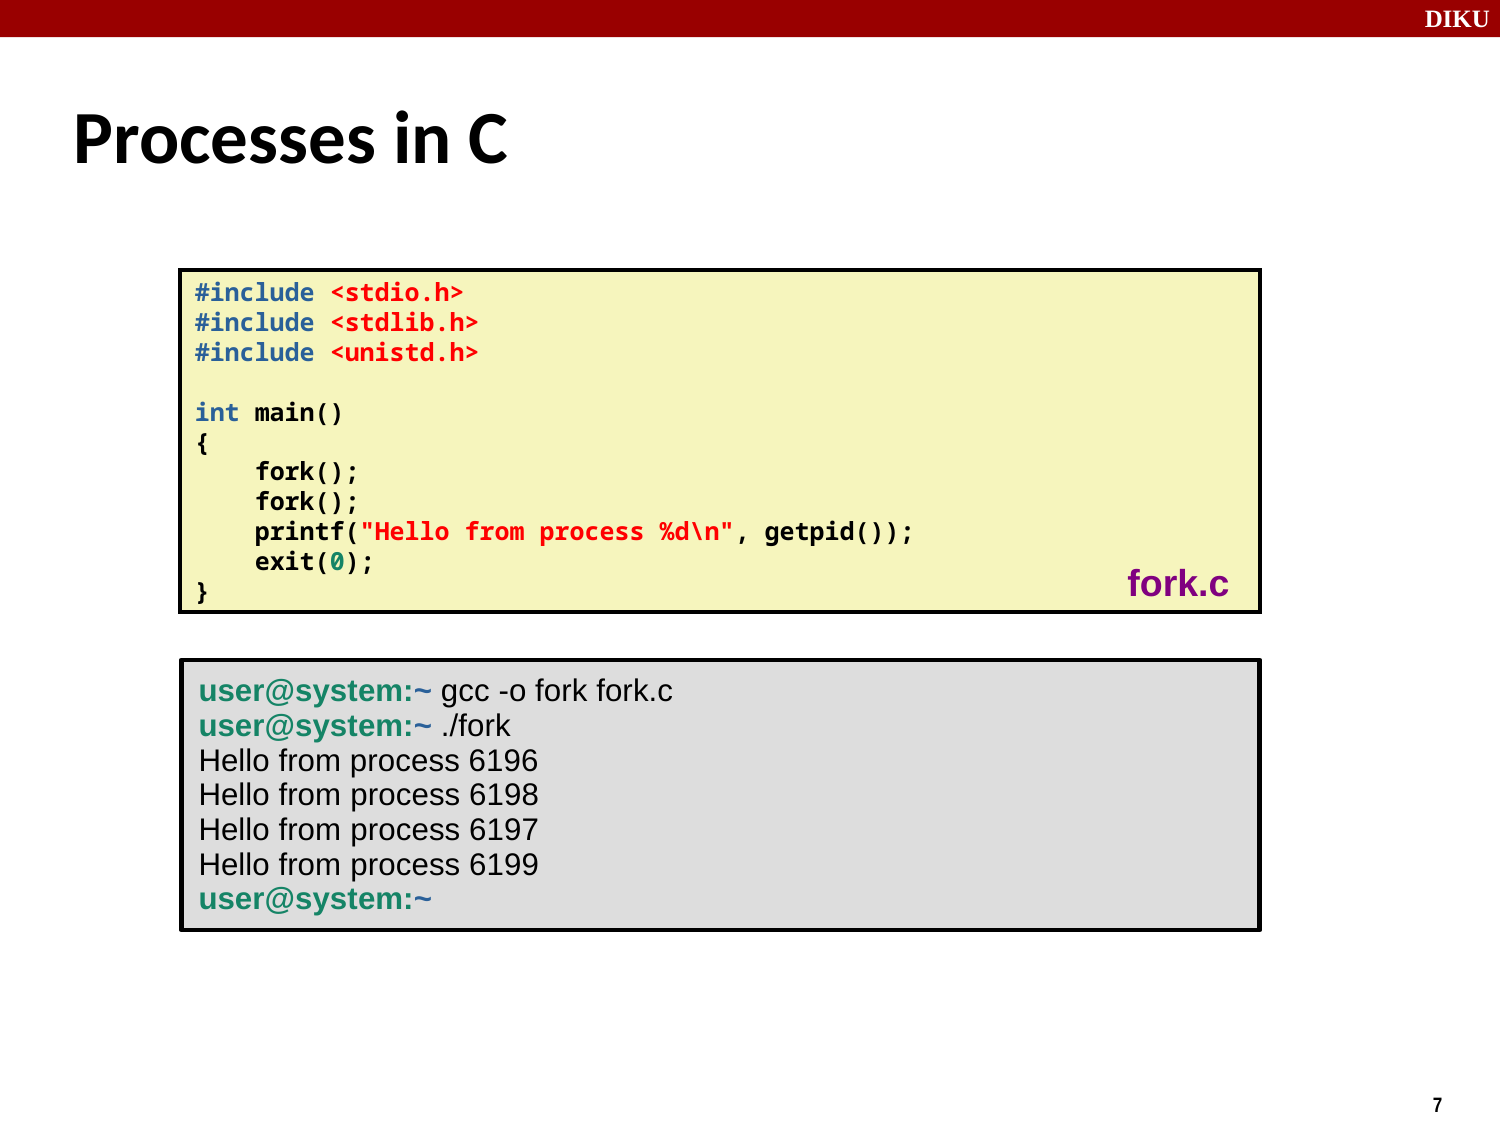

Processes in C
#include <stdio.h>
#include <stdlib.h>
#include <unistd.h>
int main()
{
 fork();
 fork();
 printf("Hello from process %d\n", getpid());
 exit(0);
}
fork.c
user@system:~ gcc -o fork fork.c
user@system:~ ./fork
Hello from process 6196
Hello from process 6198
Hello from process 6197
Hello from process 6199
user@system:~